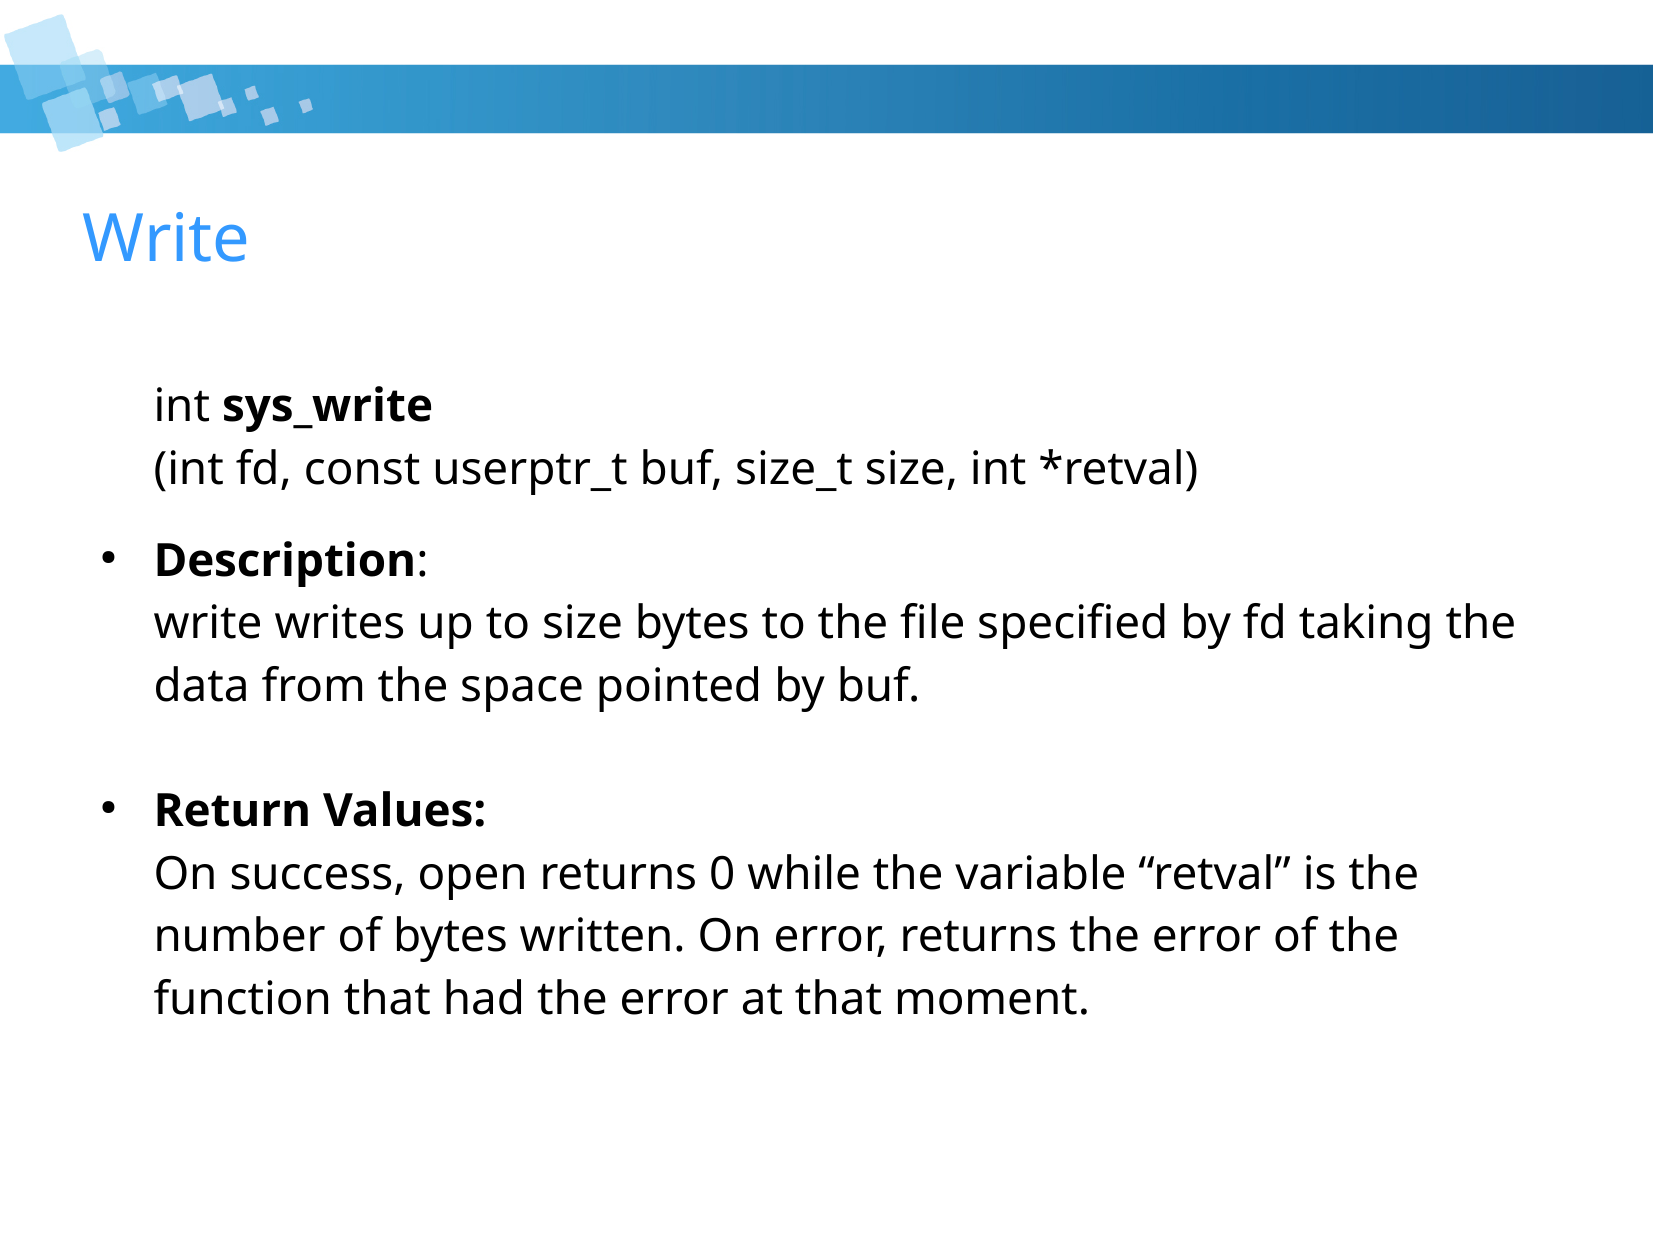

# Write
int sys_write
(int fd, const userptr_t buf, size_t size, int *retval)
Description:
write writes up to size bytes to the file specified by fd taking the data from the space pointed by buf.
Return Values:
On success, open returns 0 while the variable “retval” is the number of bytes written. On error, returns the error of the function that had the error at that moment.